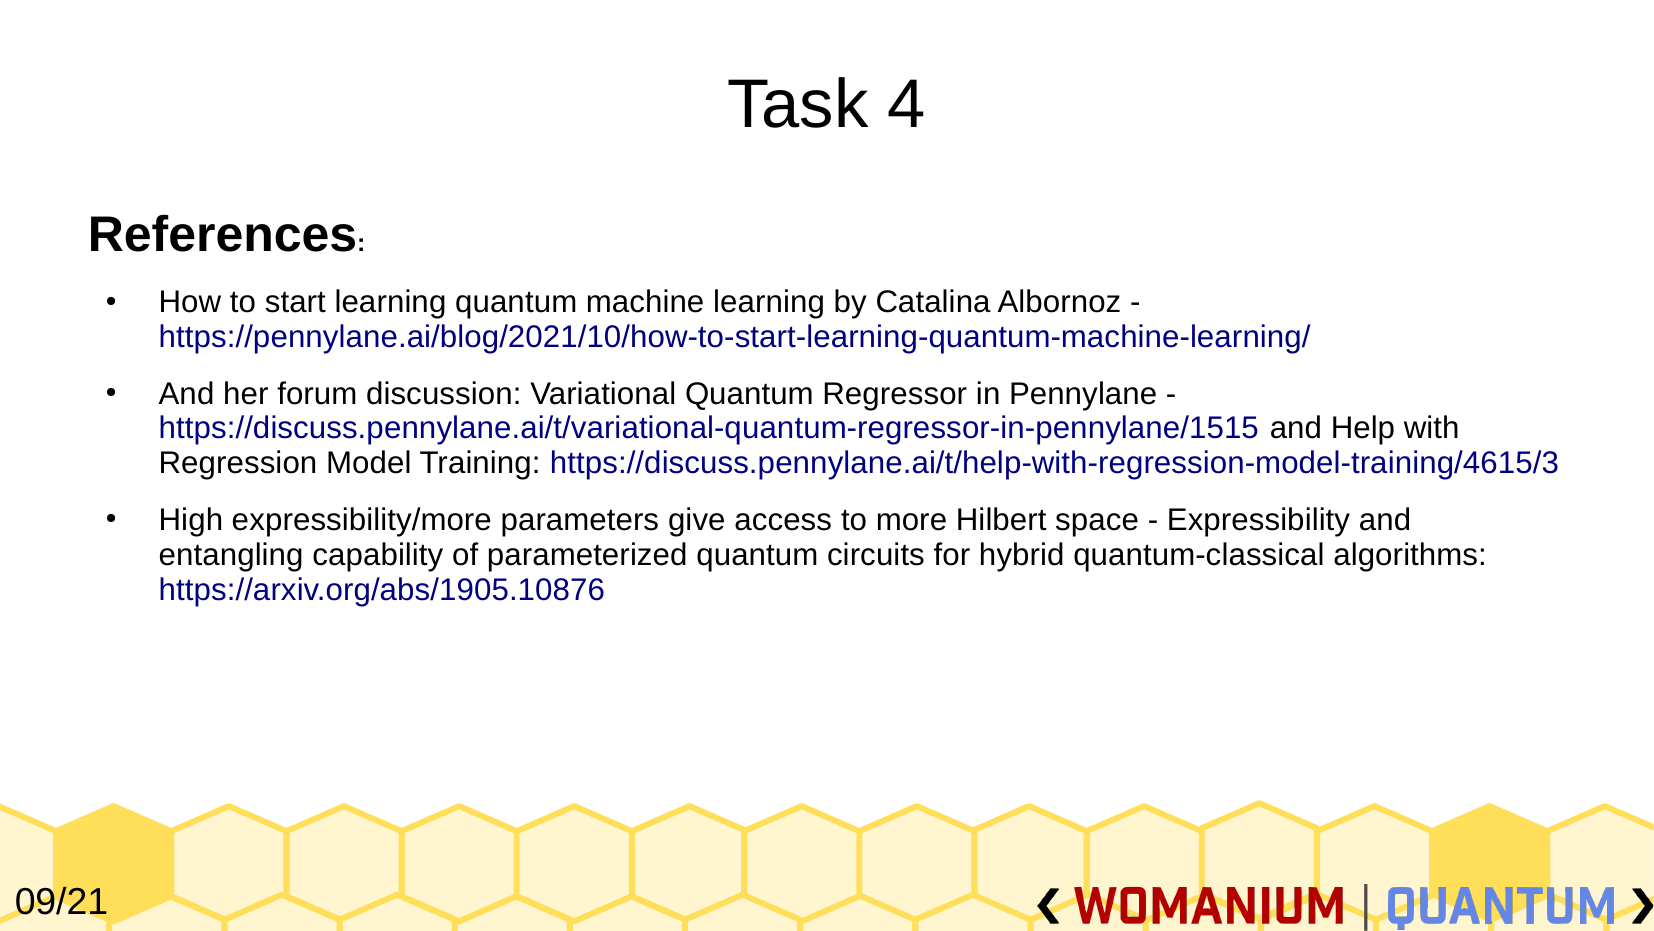

# Task 4
References:
How to start learning quantum machine learning by Catalina Albornoz - https://pennylane.ai/blog/2021/10/how-to-start-learning-quantum-machine-learning/
And her forum discussion: Variational Quantum Regressor in Pennylane - https://discuss.pennylane.ai/t/variational-quantum-regressor-in-pennylane/1515 and Help with Regression Model Training: https://discuss.pennylane.ai/t/help-with-regression-model-training/4615/3
High expressibility/more parameters give access to more Hilbert space - Expressibility and entangling capability of parameterized quantum circuits for hybrid quantum-classical algorithms: https://arxiv.org/abs/1905.10876
09/21